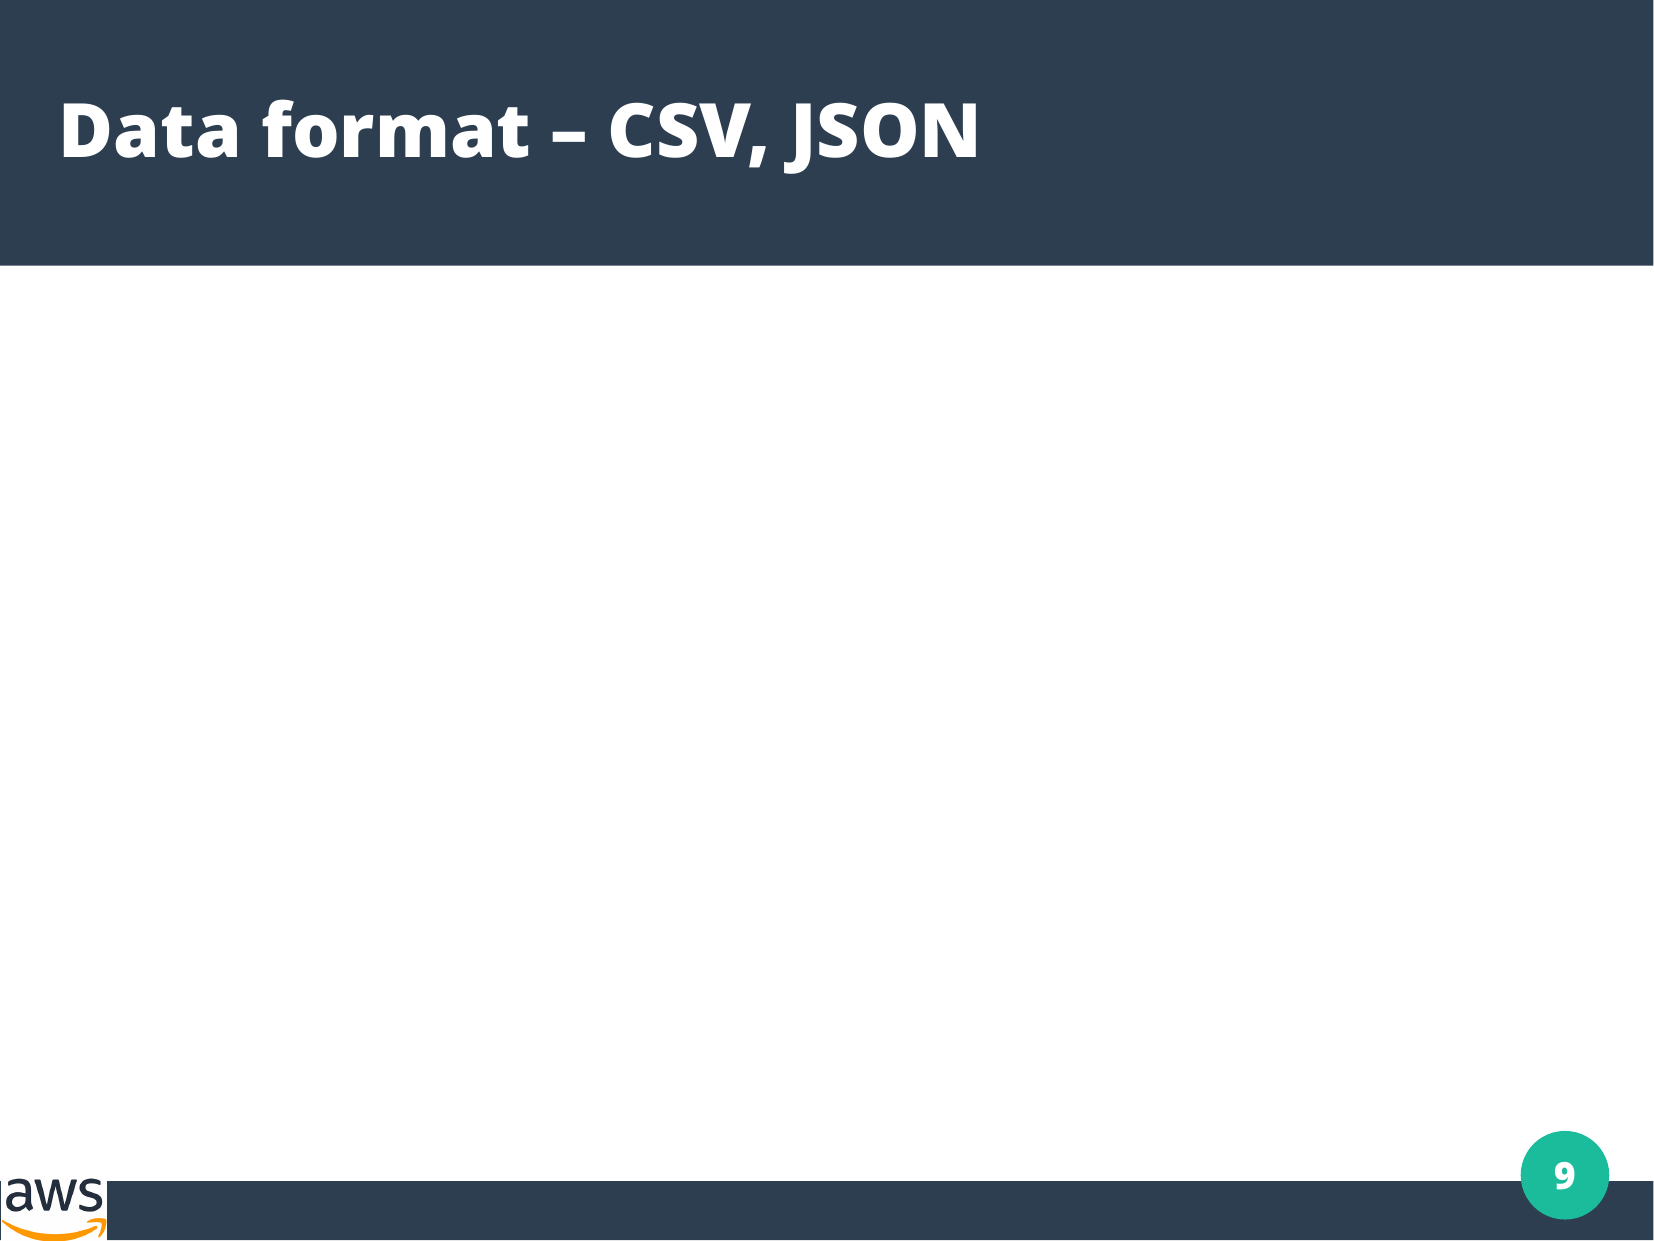

# Data format – CSV, JSON
9